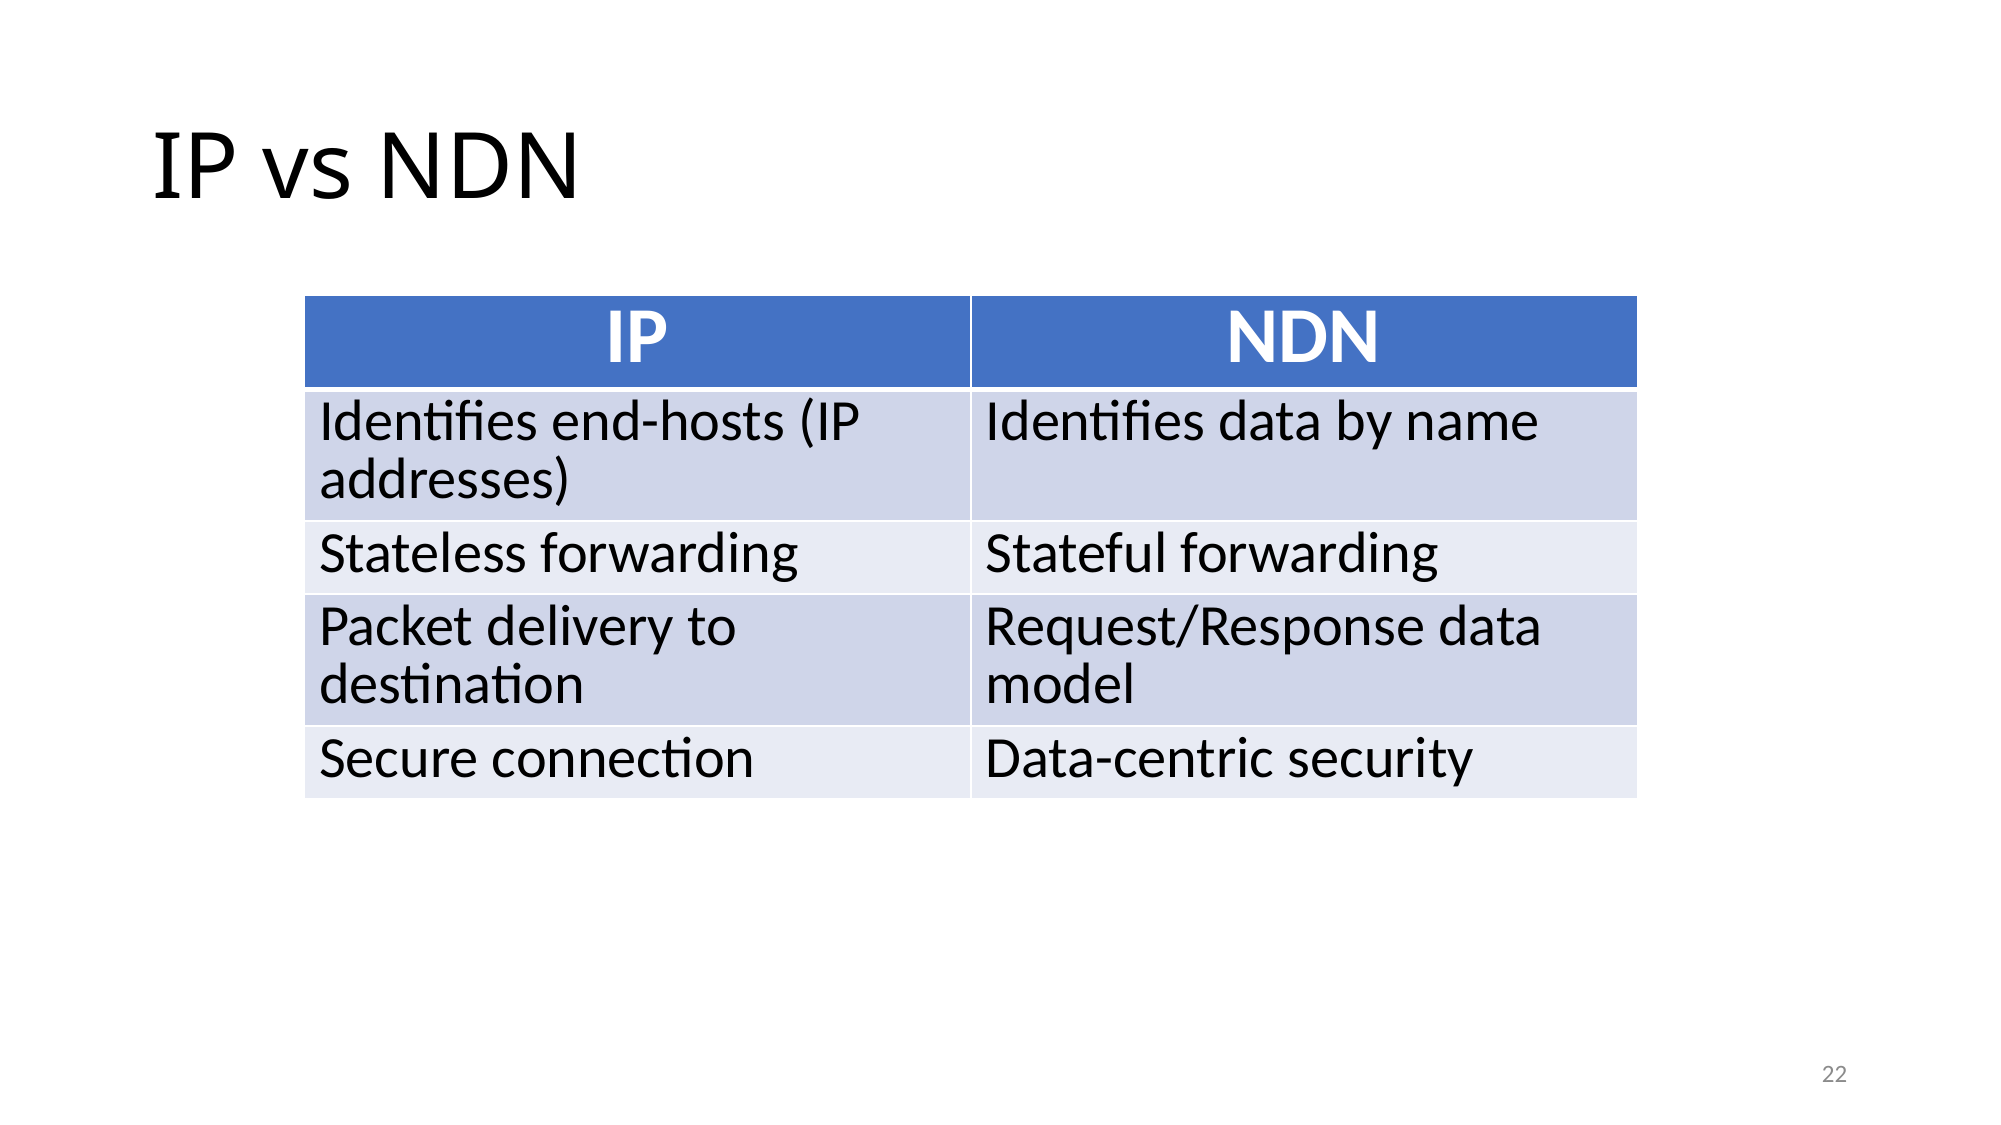

# IP vs NDN
| IP | NDN |
| --- | --- |
| Identifies end-hosts (IP addresses) | Identifies data by name |
| Stateless forwarding | Stateful forwarding |
| Packet delivery to destination | Request/Response data model |
| Secure connection | Data-centric security |